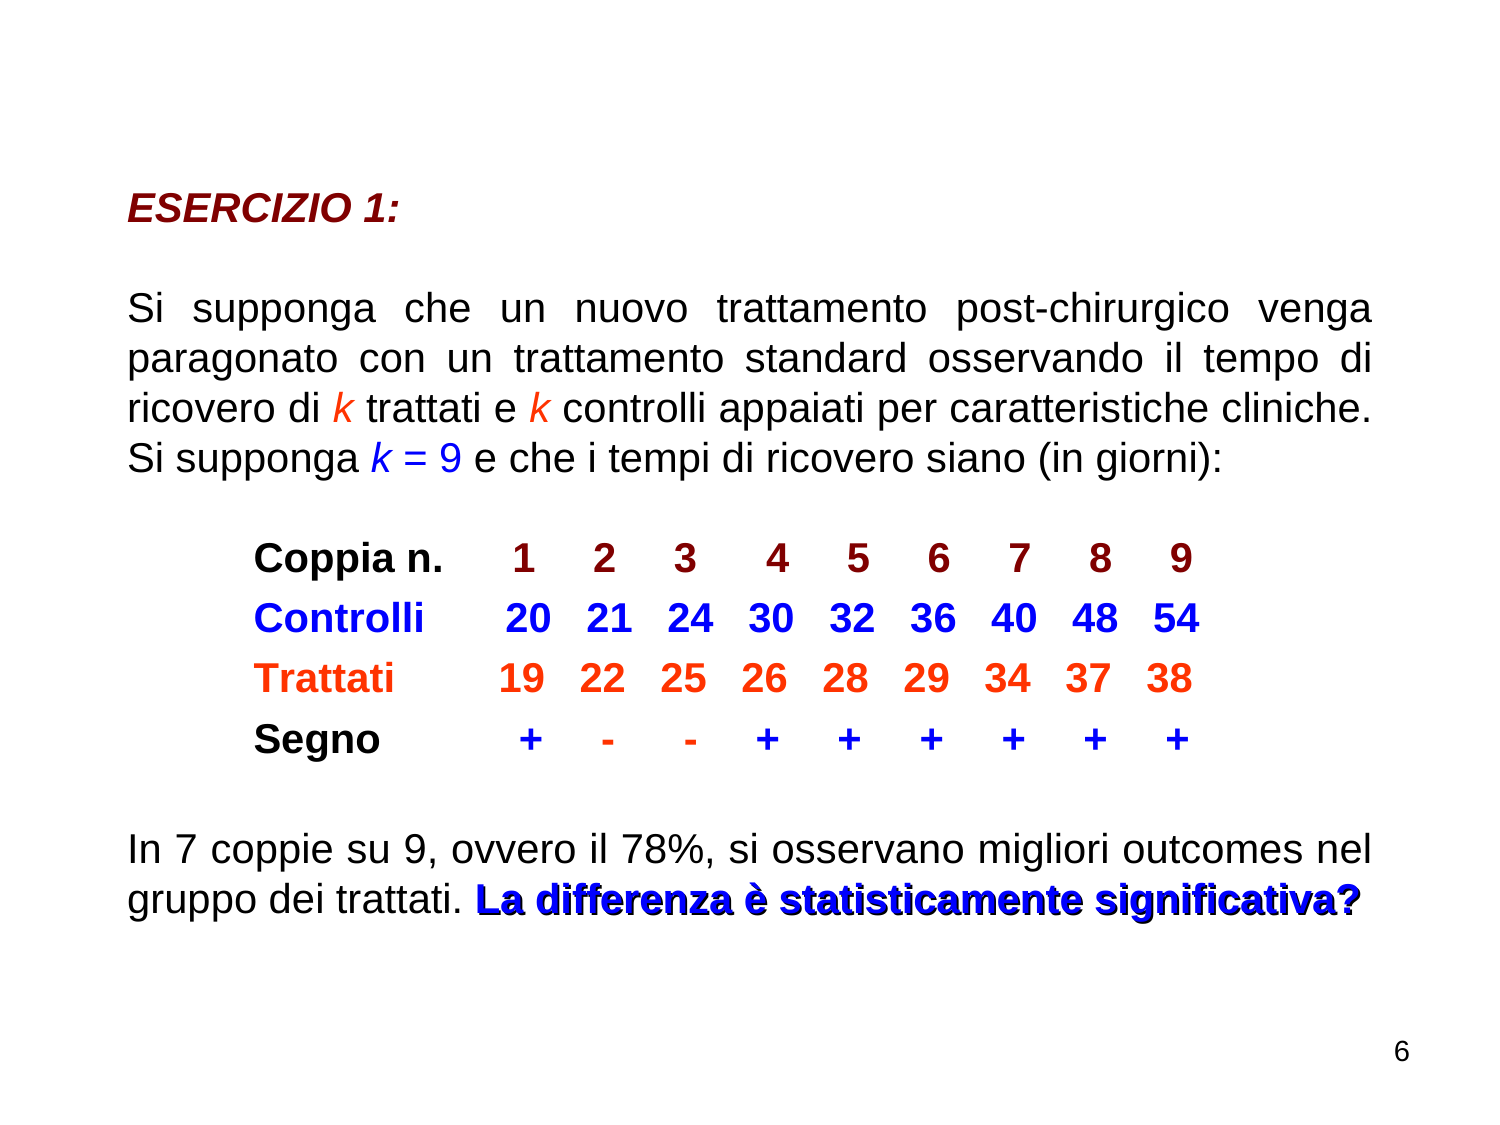

ESERCIZIO 1:
Si supponga che un nuovo trattamento post-chirurgico venga paragonato con un trattamento standard osservando il tempo di ricovero di k trattati e k controlli appaiati per caratteristiche cliniche. Si supponga k = 9 e che i tempi di ricovero siano (in giorni):
 Coppia n. 1 2 3 4 5 6 7 8 9
 Controlli 20 21 24 30 32 36 40 48 54
 Trattati 19 22 25 26 28 29 34 37 38
 Segno + - - + + + + + +
In 7 coppie su 9, ovvero il 78%, si osservano migliori outcomes nel gruppo dei trattati. La differenza è statisticamente significativa?